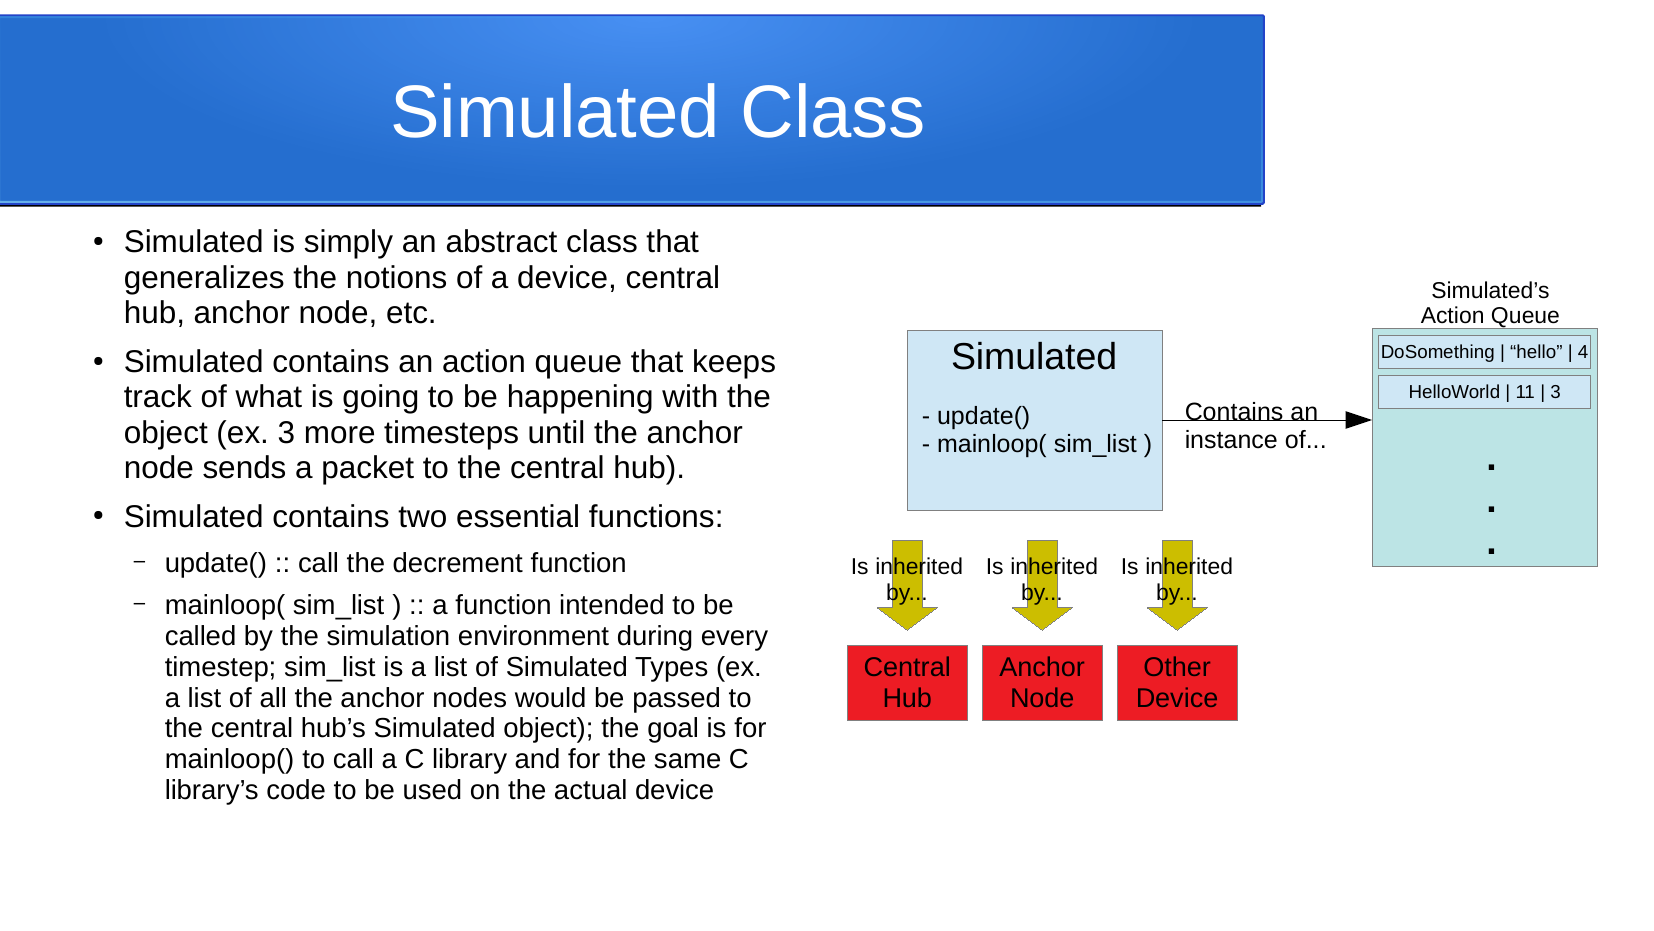

# Simulated Class
Simulated is simply an abstract class that generalizes the notions of a device, central hub, anchor node, etc.
Simulated contains an action queue that keeps track of what is going to be happening with the object (ex. 3 more timesteps until the anchor node sends a packet to the central hub).
Simulated contains two essential functions:
update() :: call the decrement function
mainloop( sim_list ) :: a function intended to be called by the simulation environment during every timestep; sim_list is a list of Simulated Types (ex. a list of all the anchor nodes would be passed to the central hub’s Simulated object); the goal is for mainloop() to call a C library and for the same C library’s code to be used on the actual device
Simulated’s
Action Queue
Simulated
DoSomething | “hello” | 4
HelloWorld | 11 | 3
Contains an
instance of...
- update()
- mainloop( sim_list )
...
Is inherited
by...
Is inherited
by...
Is inherited
by...
Central
Hub
Anchor
Node
Other
Device